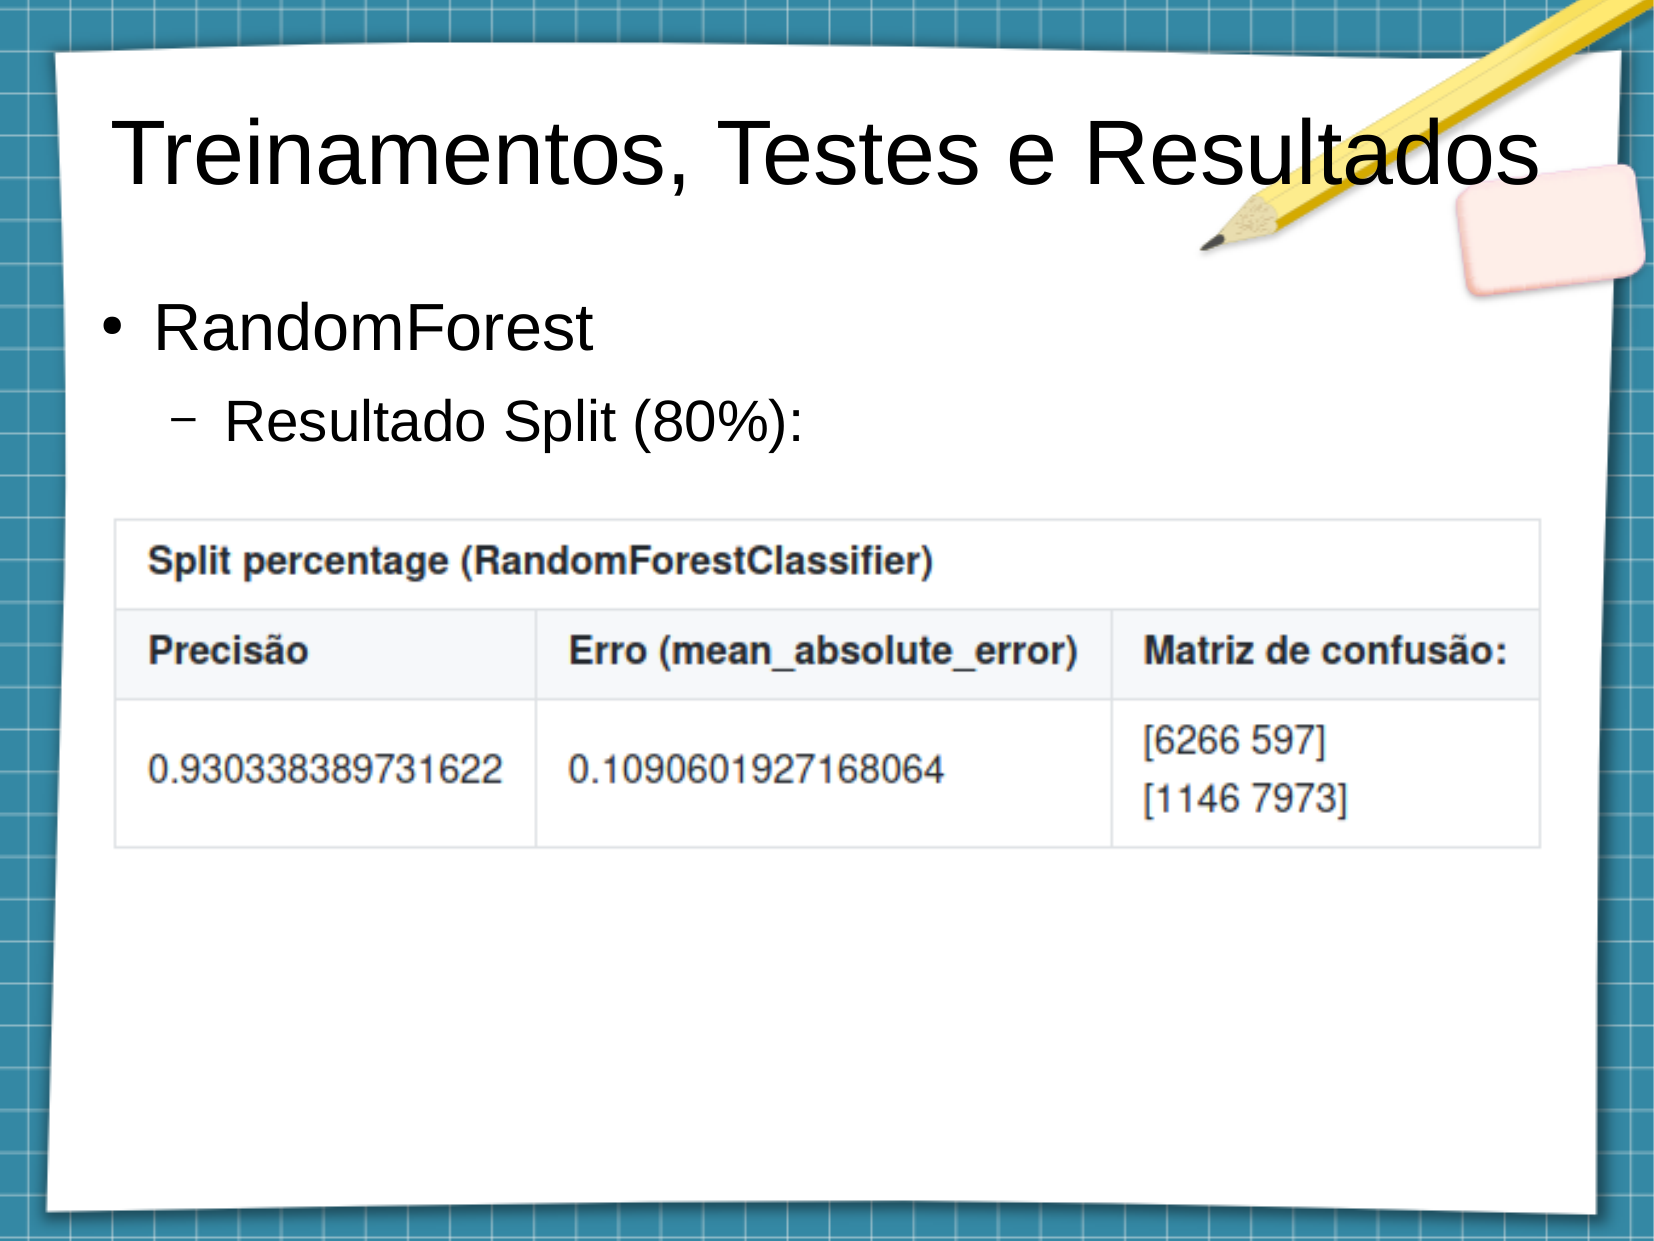

# Treinamentos, Testes e Resultados
RandomForest
Resultado Split (80%):